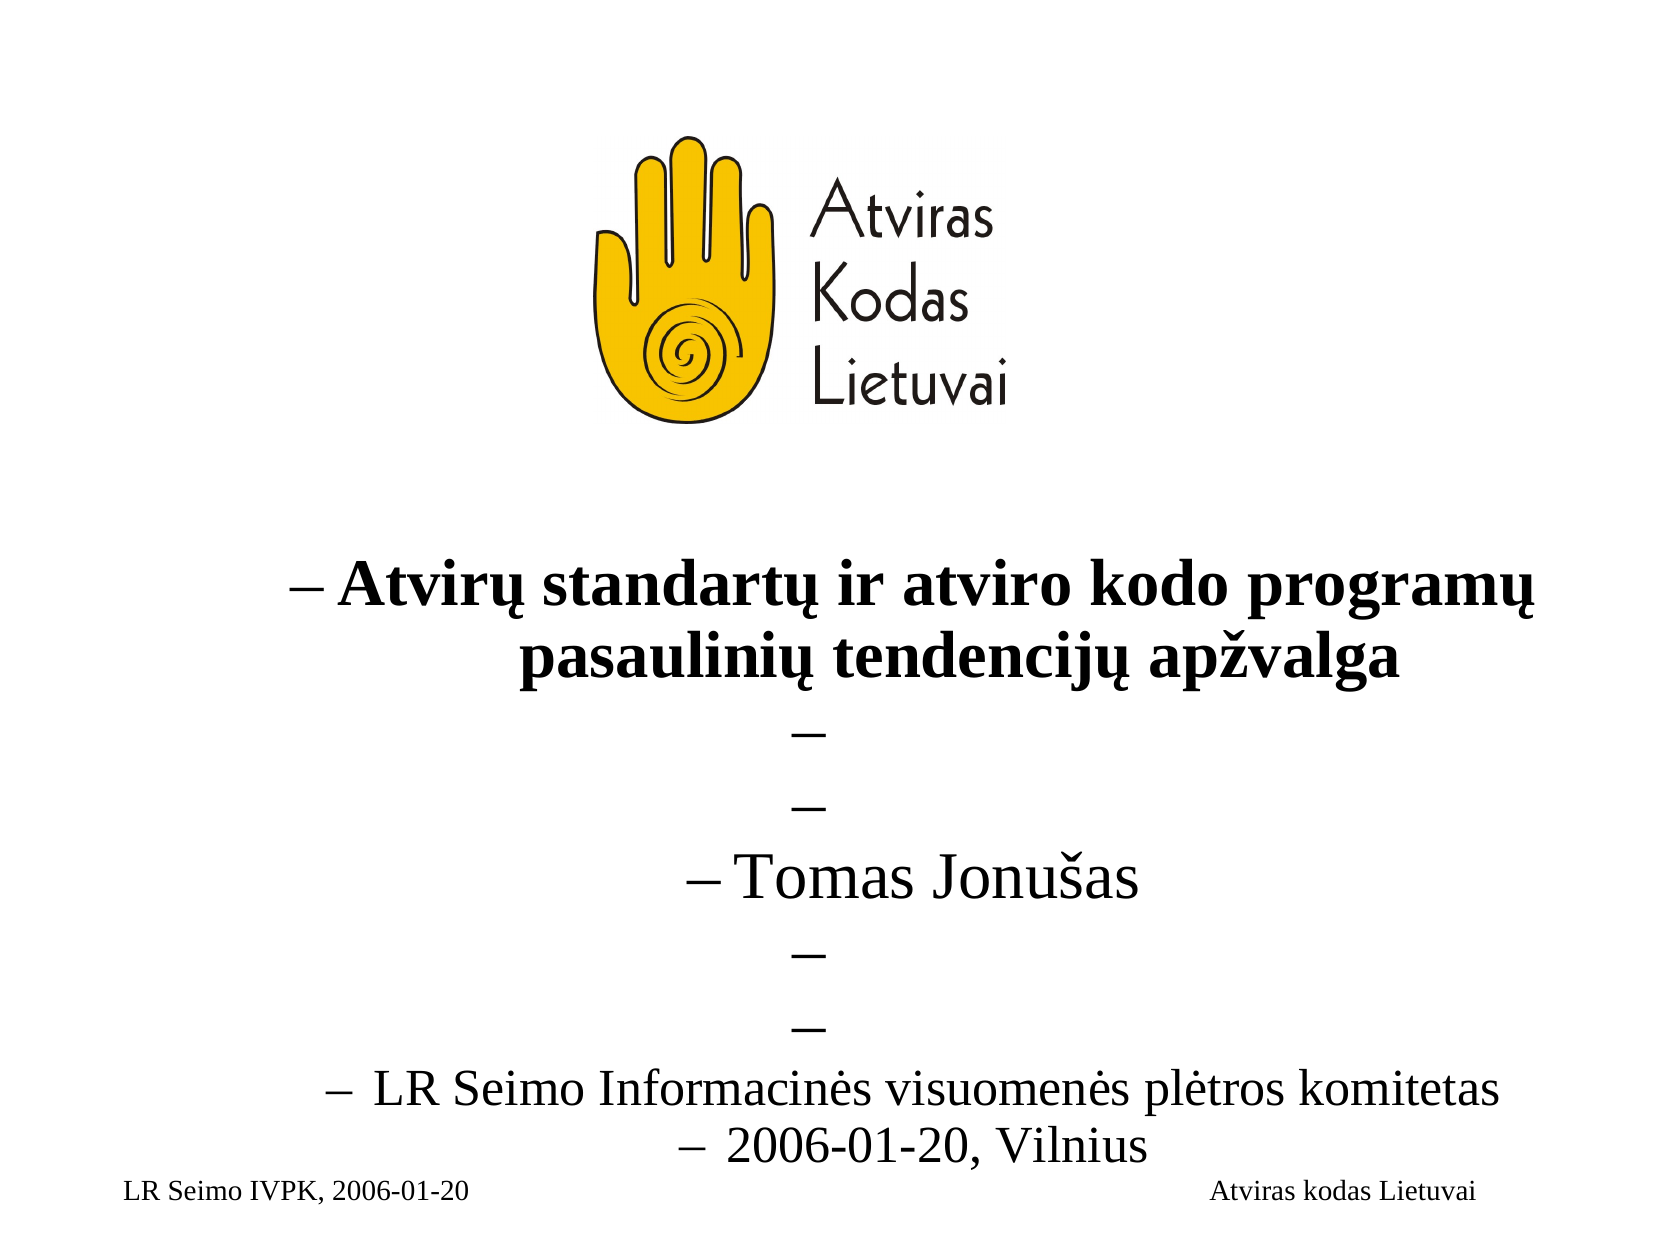

# Atvirų standartų ir atviro kodo programų pasaulinių tendencijų apžvalga
Tomas Jonušas
LR Seimo Informacinės visuomenės plėtros komitetas
2006-01-20, Vilnius